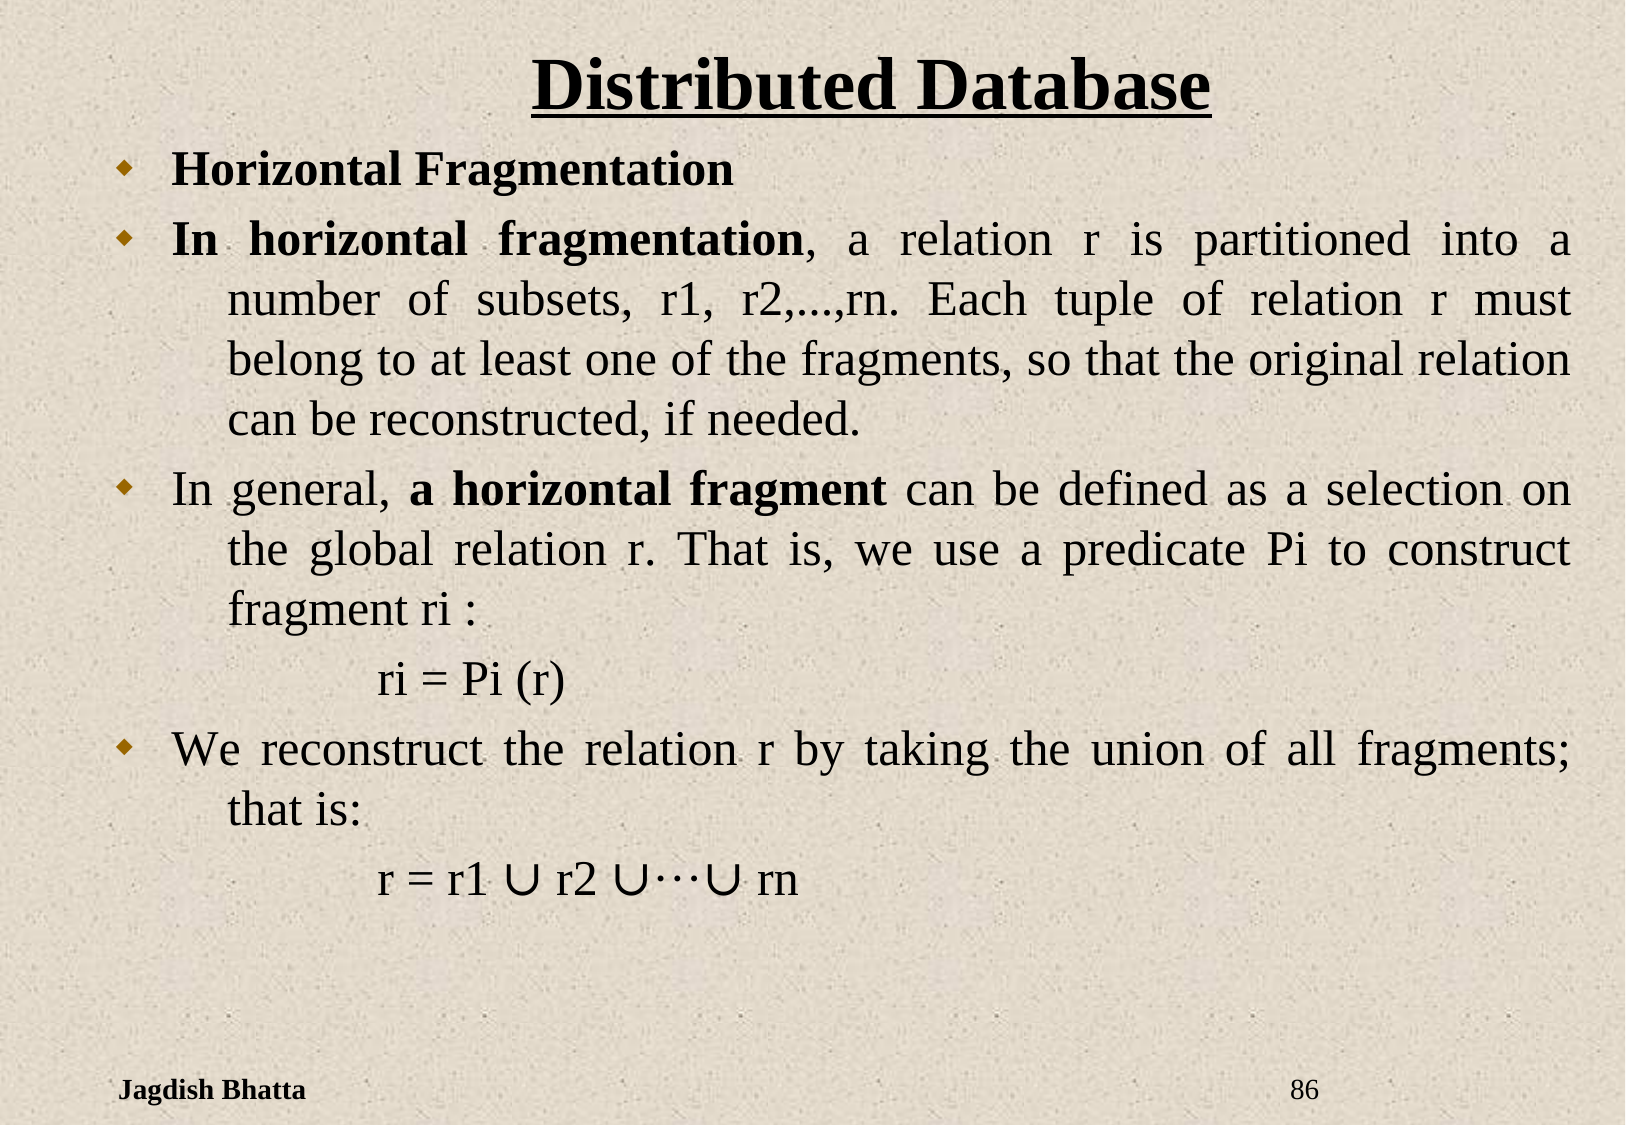

# Distributed Database
Horizontal Fragmentation
In horizontal fragmentation, a relation r is partitioned into a number of subsets, r1, r2,...,rn. Each tuple of relation r must belong to at least one of the fragments, so that the original relation can be reconstructed, if needed.
In general, a horizontal fragment can be defined as a selection on the global relation r. That is, we use a predicate Pi to construct fragment ri :
		ri = Pi (r)
We reconstruct the relation r by taking the union of all fragments; that is:
		r = r1 ∪ r2 ∪···∪ rn
Jagdish Bhatta
85